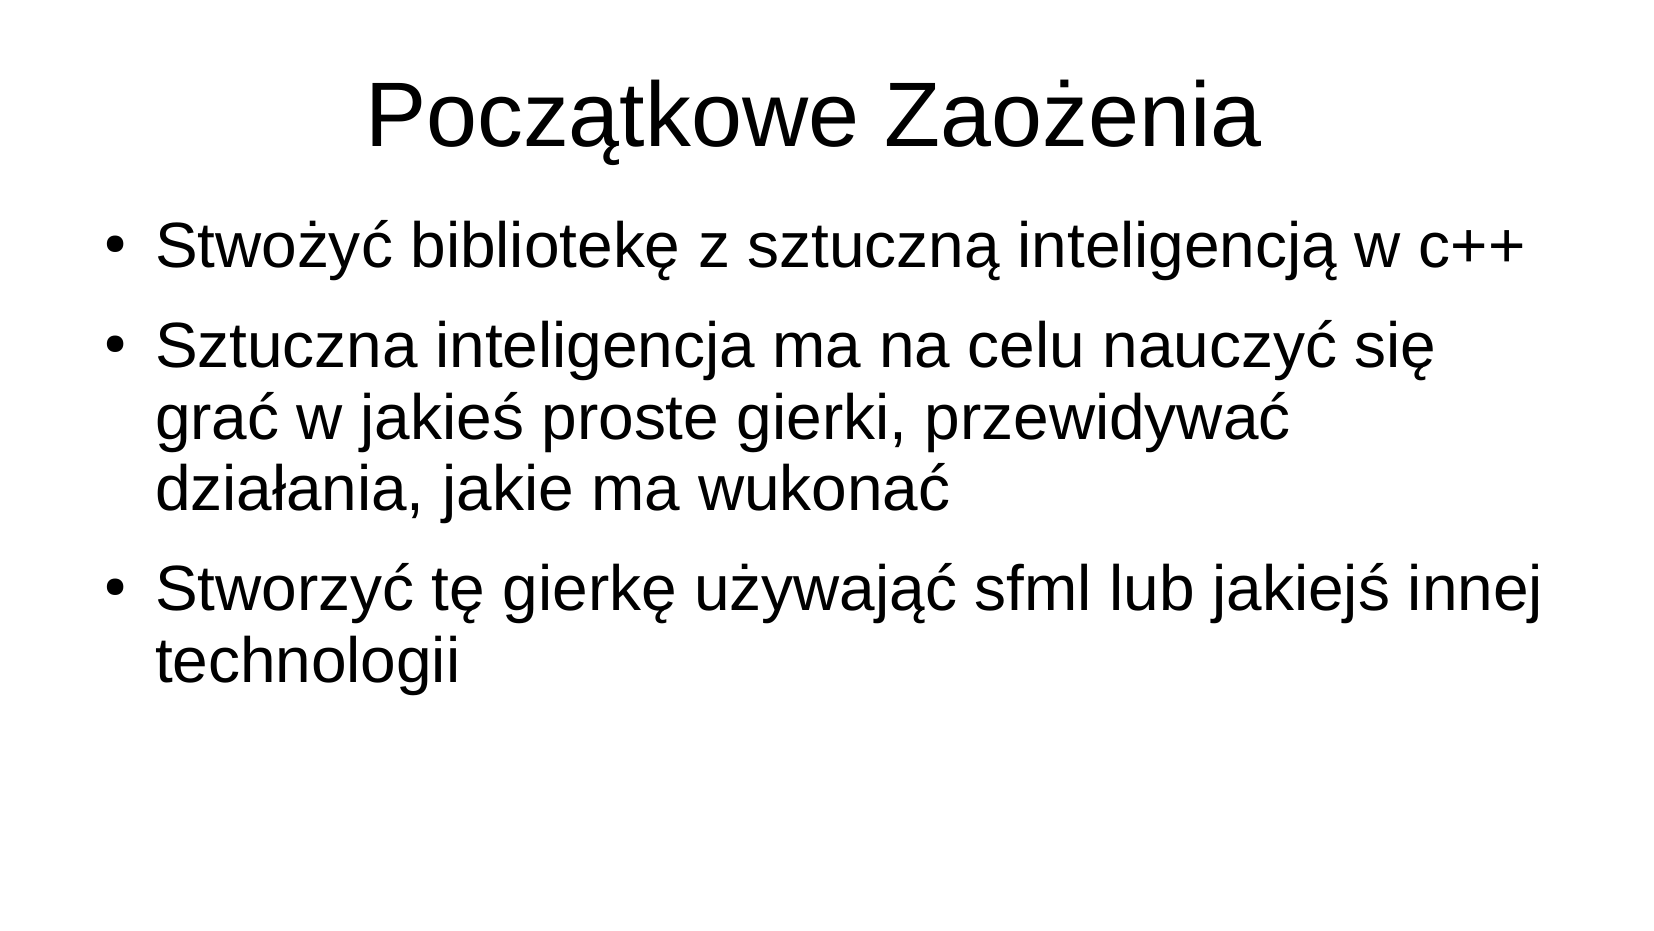

# Początkowe Zaożenia
Stwożyć bibliotekę z sztuczną inteligencją w c++
Sztuczna inteligencja ma na celu nauczyć się grać w jakieś proste gierki, przewidywać działania, jakie ma wukonać
Stworzyć tę gierkę używająć sfml lub jakiejś innej technologii